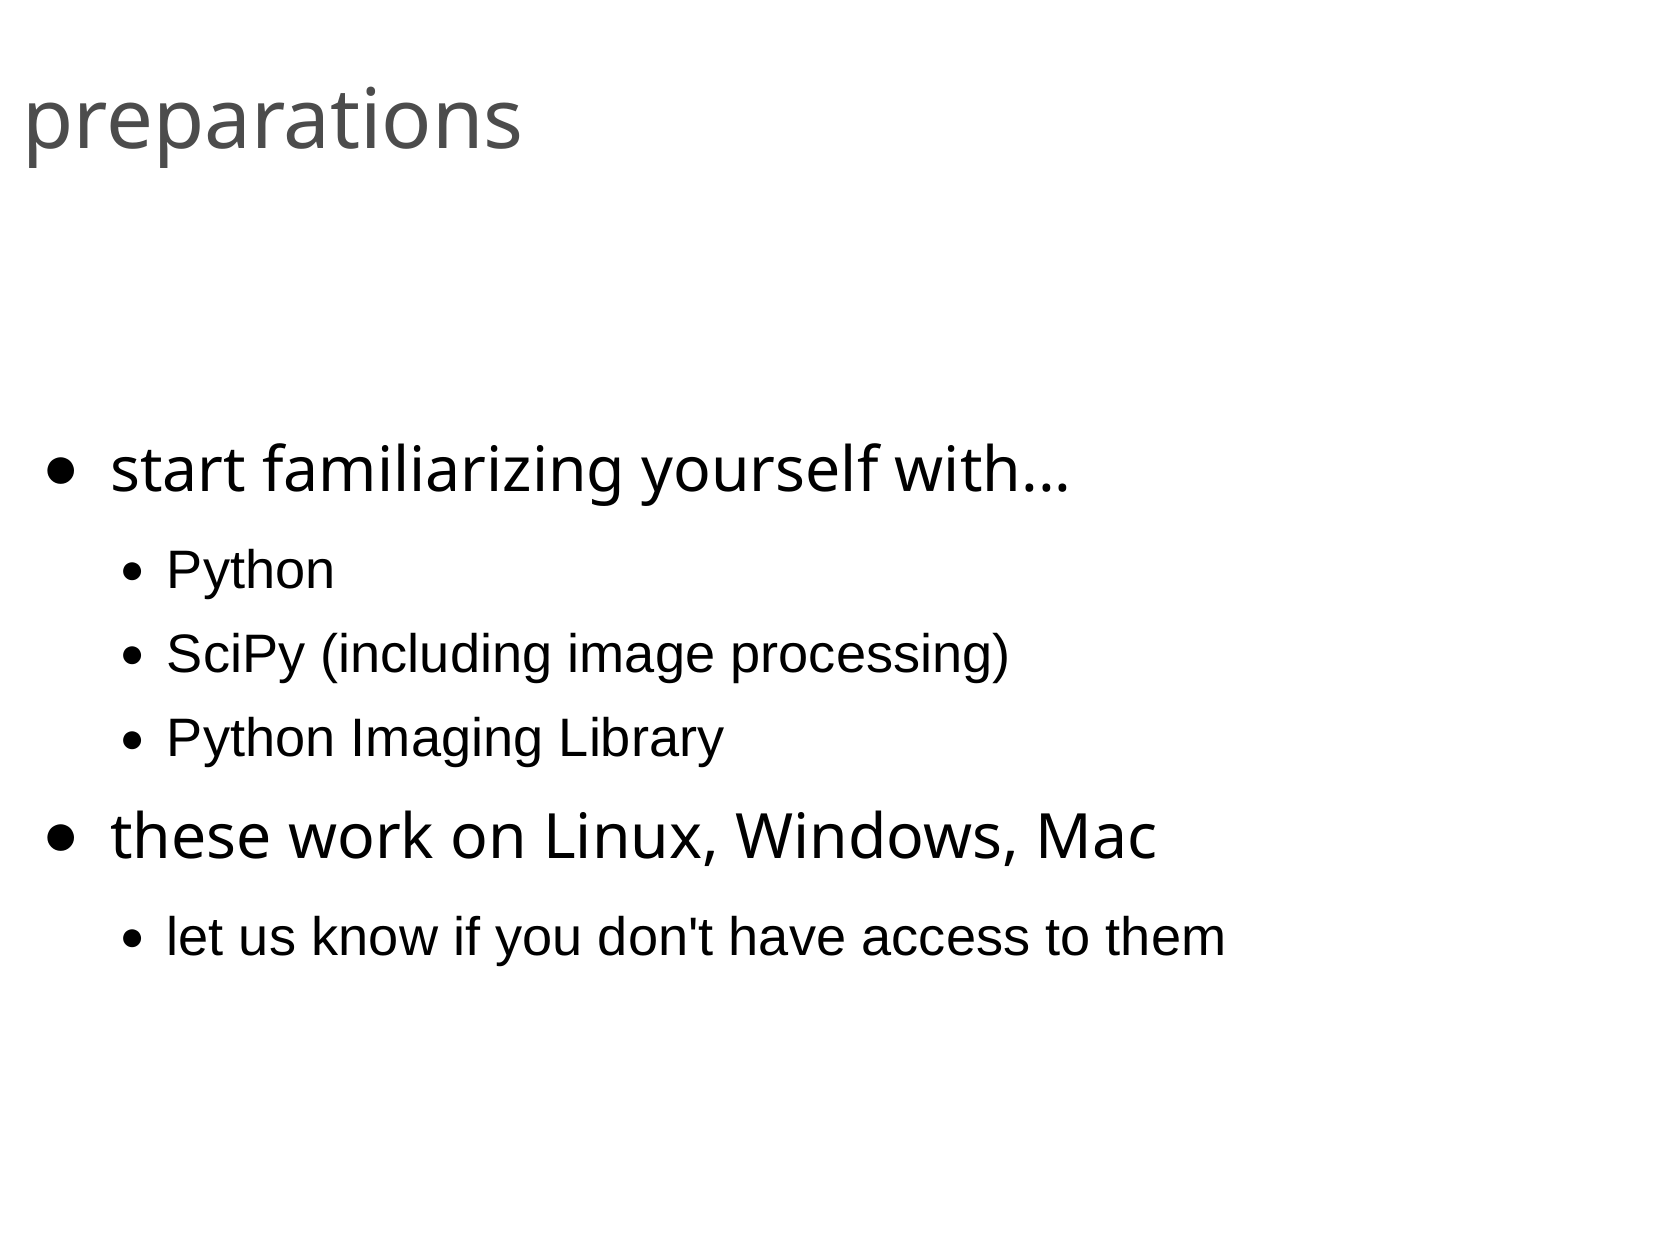

# preparations
start familiarizing yourself with...
Python
SciPy (including image processing)
Python Imaging Library
these work on Linux, Windows, Mac
let us know if you don't have access to them